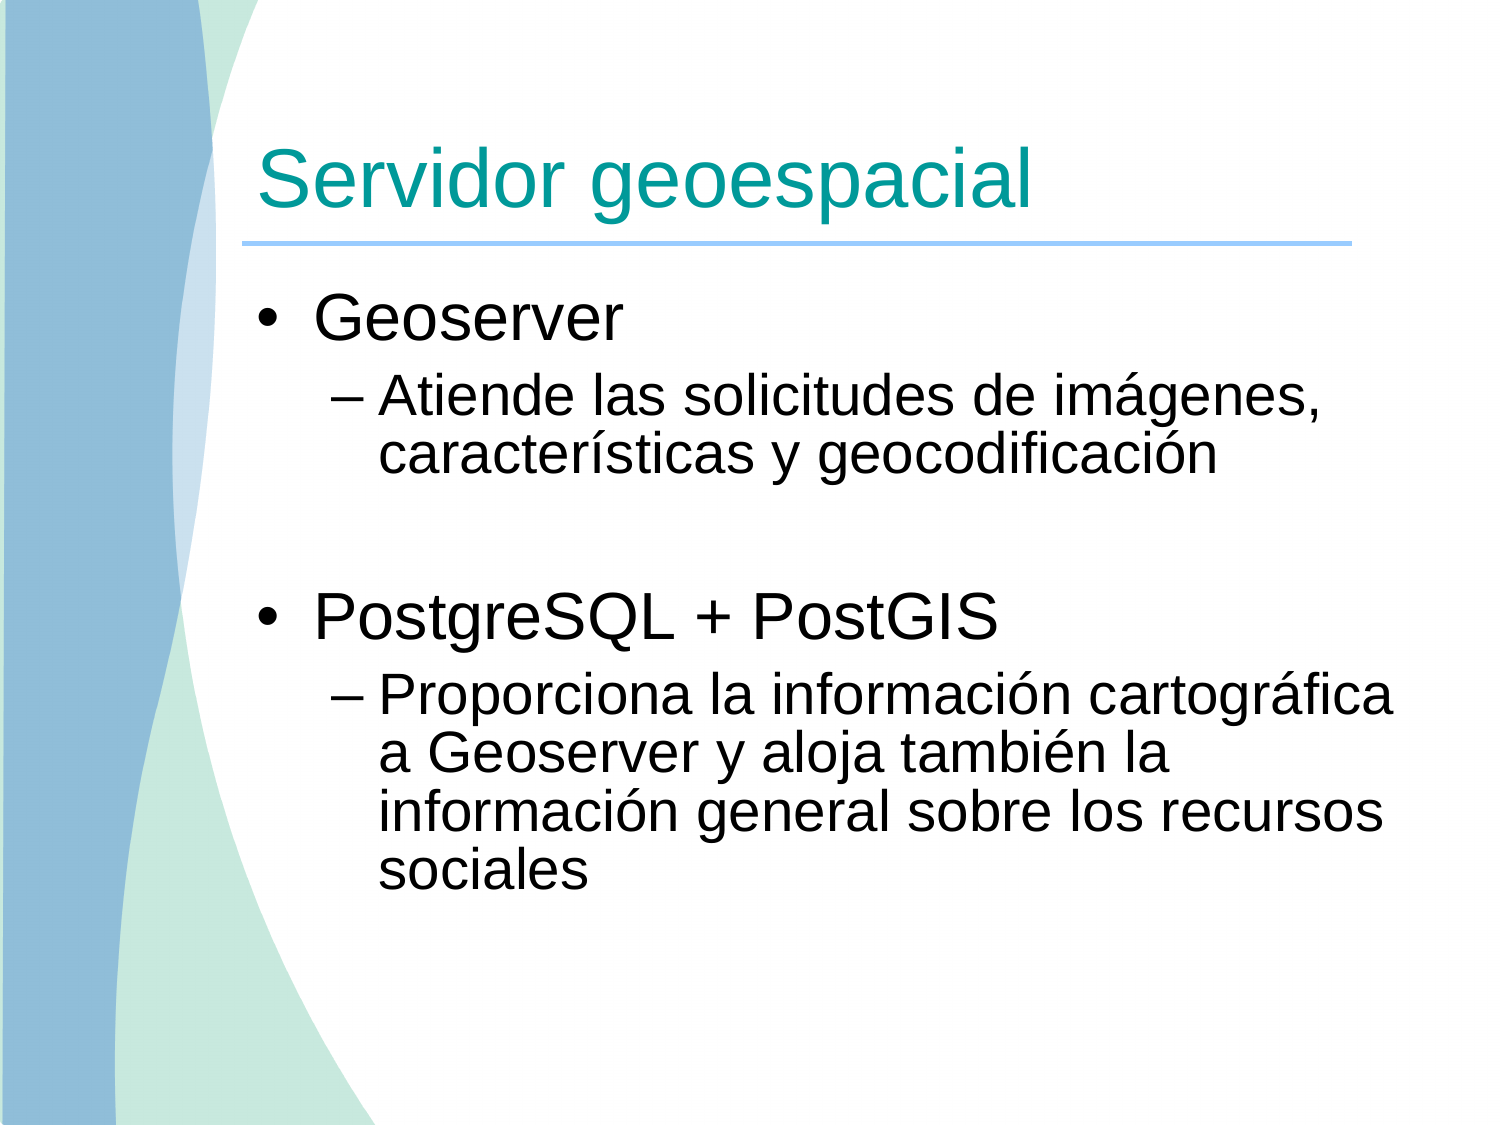

# Servidor geoespacial
Geoserver
Atiende las solicitudes de imágenes, características y geocodificación
PostgreSQL + PostGIS
Proporciona la información cartográfica a Geoserver y aloja también la información general sobre los recursos sociales